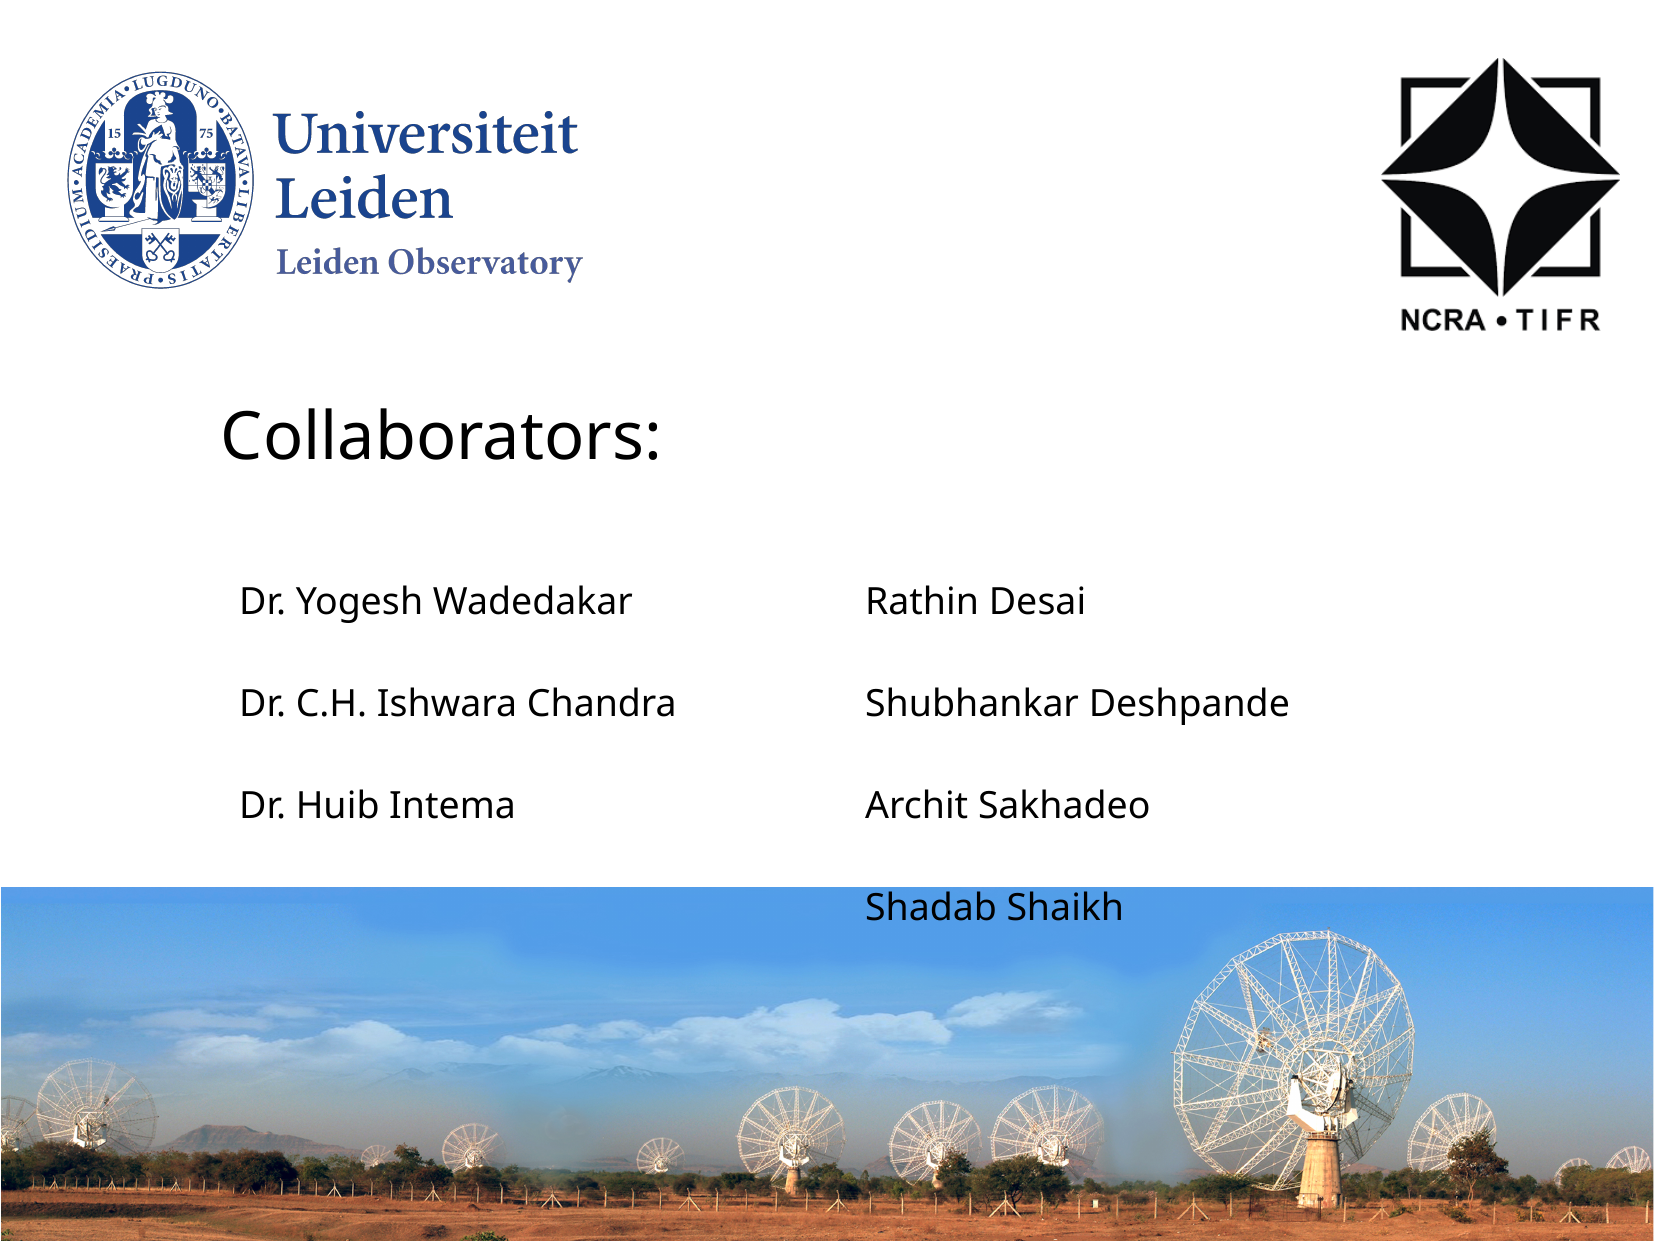

Collaborators:
Dr. Yogesh Wadedakar
Dr. C.H. Ishwara Chandra
Dr. Huib Intema
Rathin Desai
Shubhankar Deshpande
Archit Sakhadeo
Shadab Shaikh